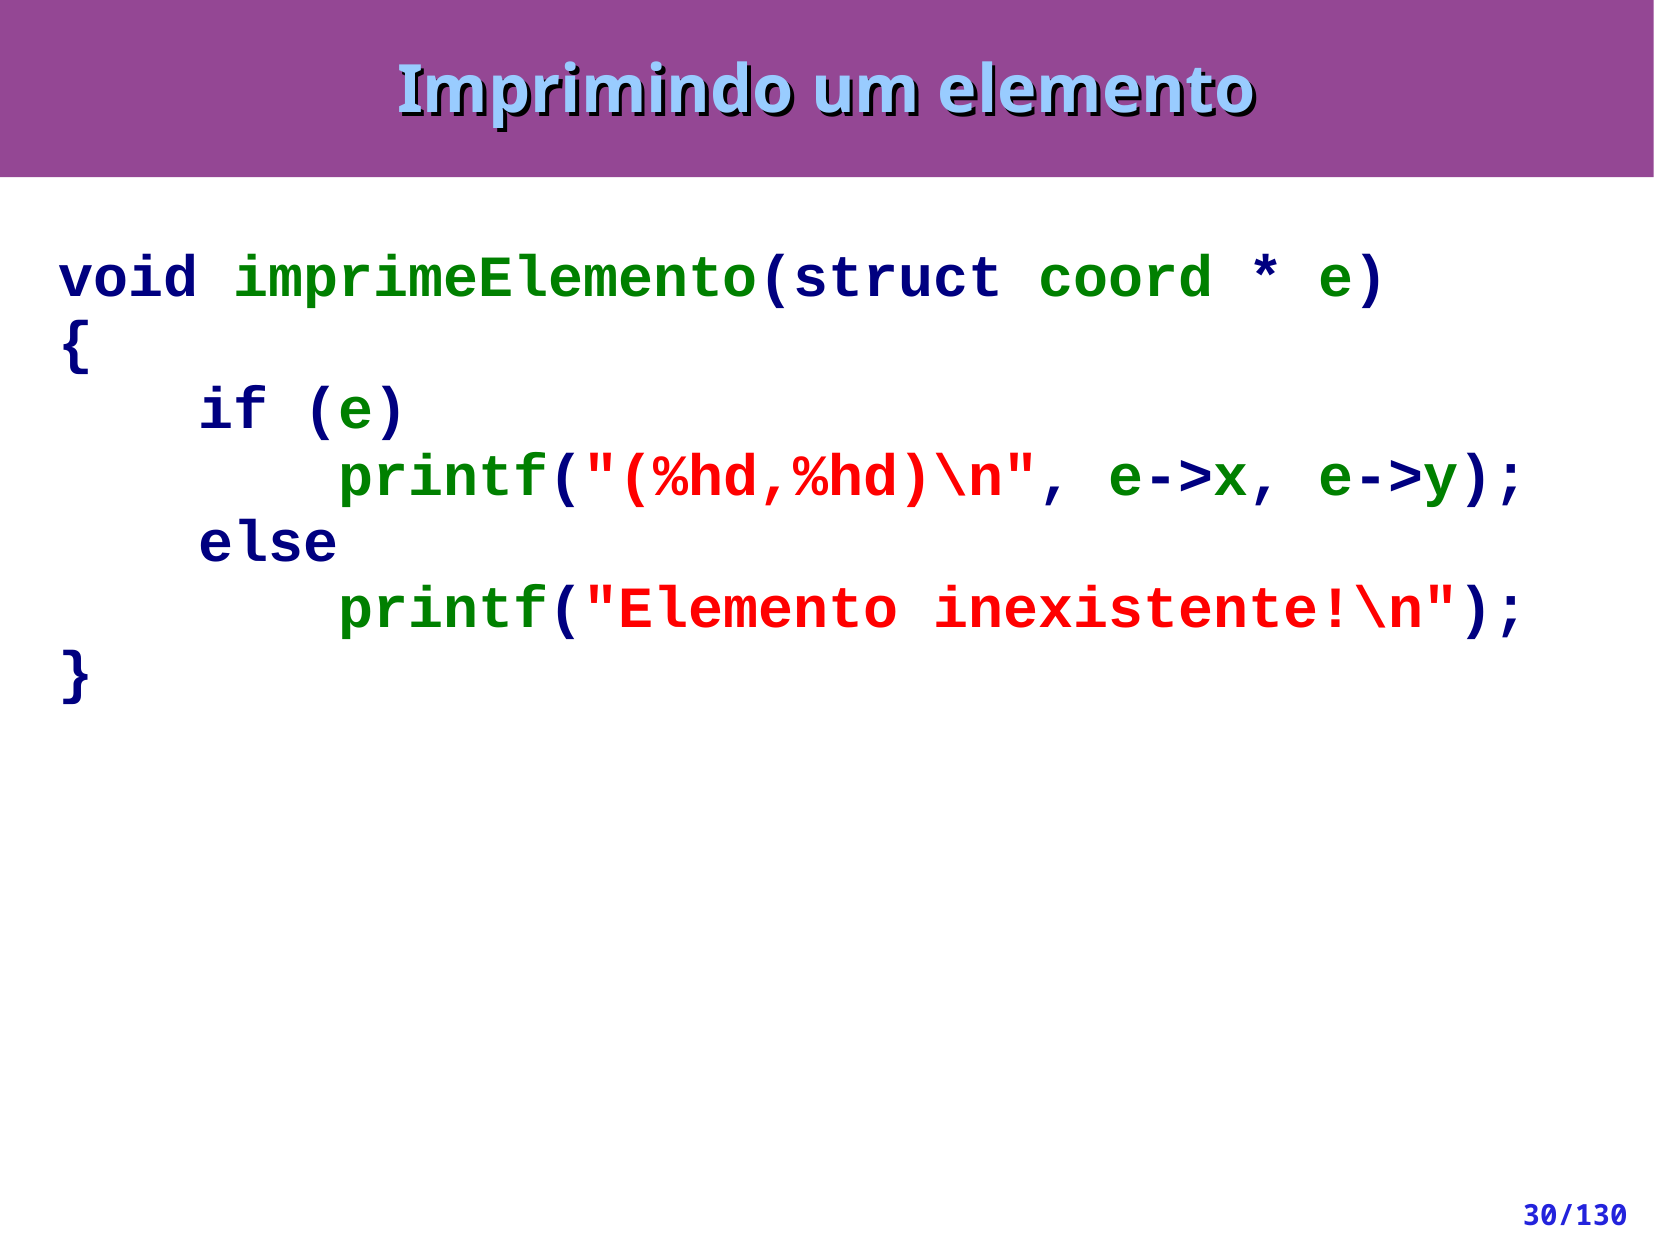

# Imprimindo um elemento
void imprimeElemento(struct coord * e)
{
 if (e)
 printf("(%hd,%hd)\n", e->x, e->y);
 else
 printf("Elemento inexistente!\n");
}
30